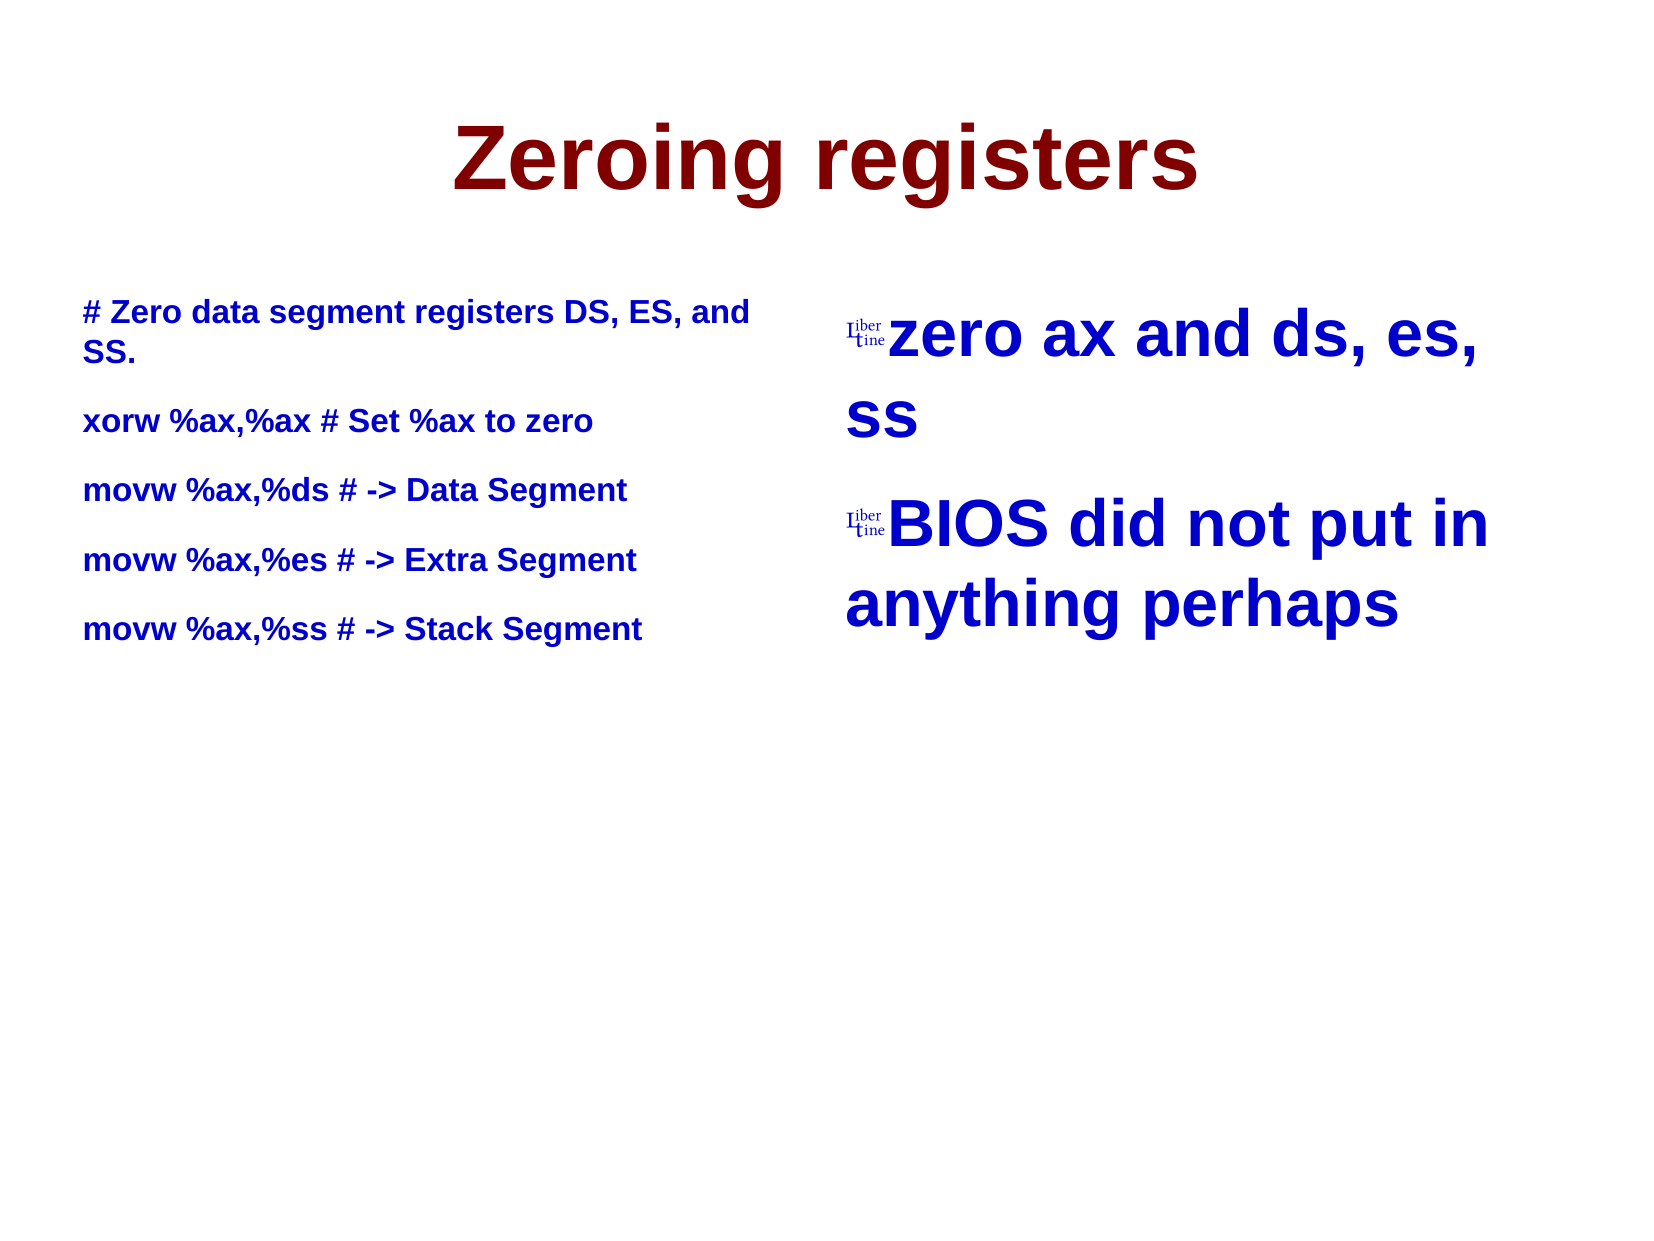

# Zeroing registers
# Zero data segment registers DS, ES, and SS.
xorw %ax,%ax # Set %ax to zero
movw %ax,%ds # -> Data Segment
movw %ax,%es # -> Extra Segment
movw %ax,%ss # -> Stack Segment
zero ax and ds, es, ss
BIOS did not put in anything perhaps